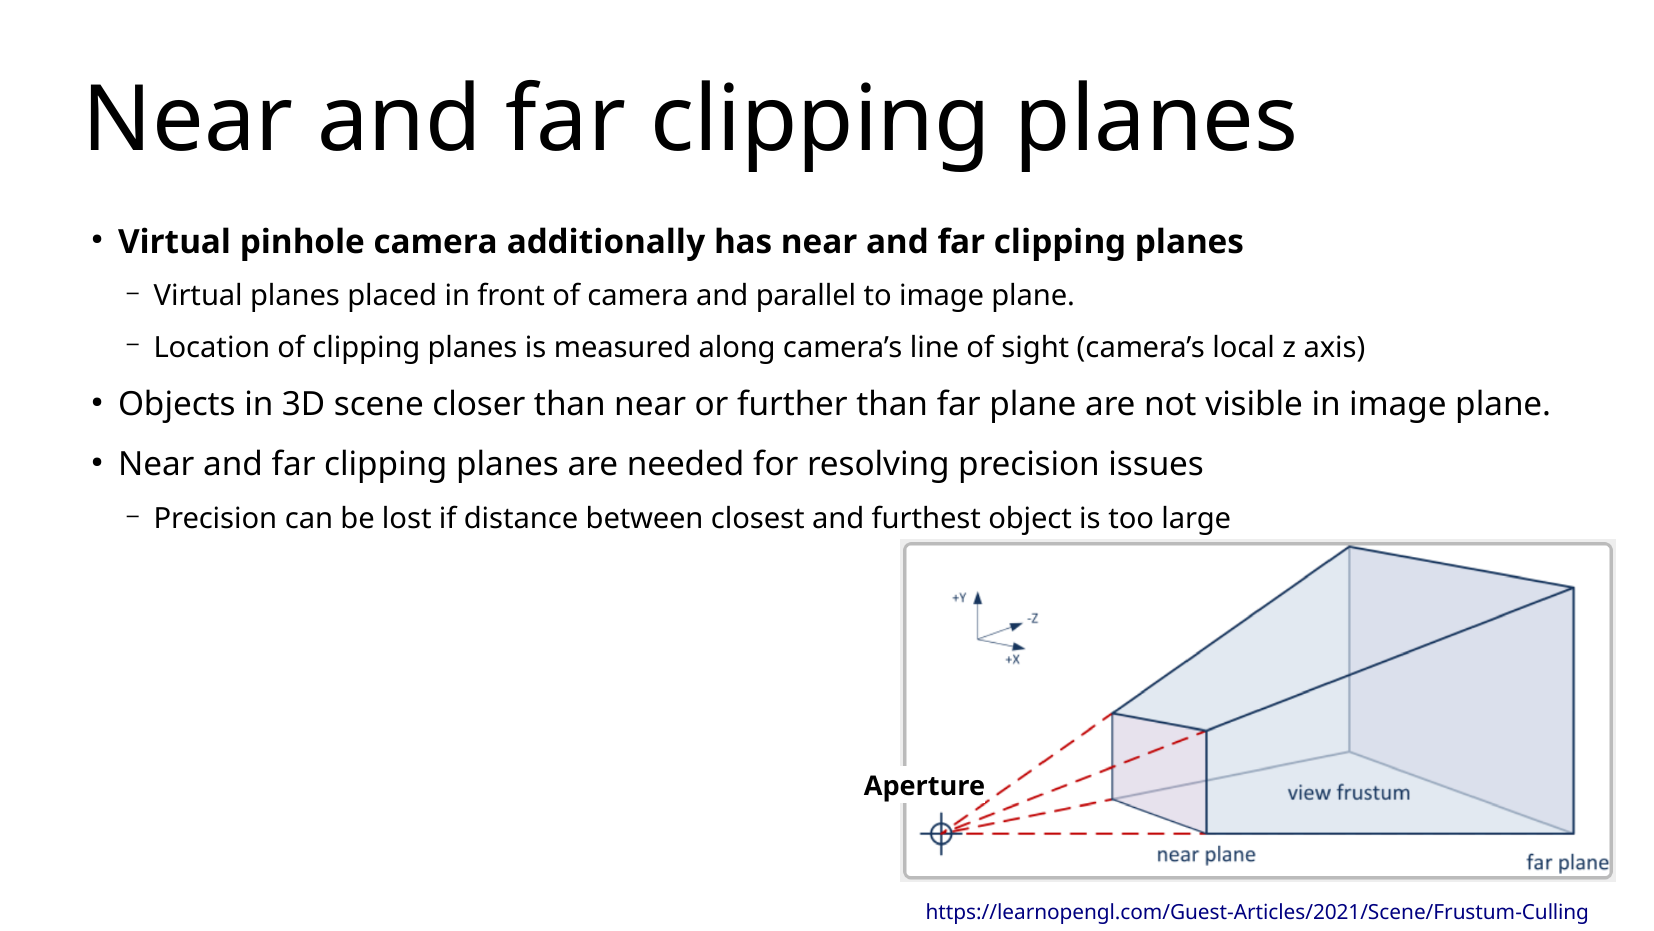

# Near and far clipping planes
Virtual pinhole camera additionally has near and far clipping planes
Virtual planes placed in front of camera and parallel to image plane.
Location of clipping planes is measured along camera’s line of sight (camera’s local z axis)
Objects in 3D scene closer than near or further than far plane are not visible in image plane.
Near and far clipping planes are needed for resolving precision issues
Precision can be lost if distance between closest and furthest object is too large
Aperture
43
https://learnopengl.com/Guest-Articles/2021/Scene/Frustum-Culling